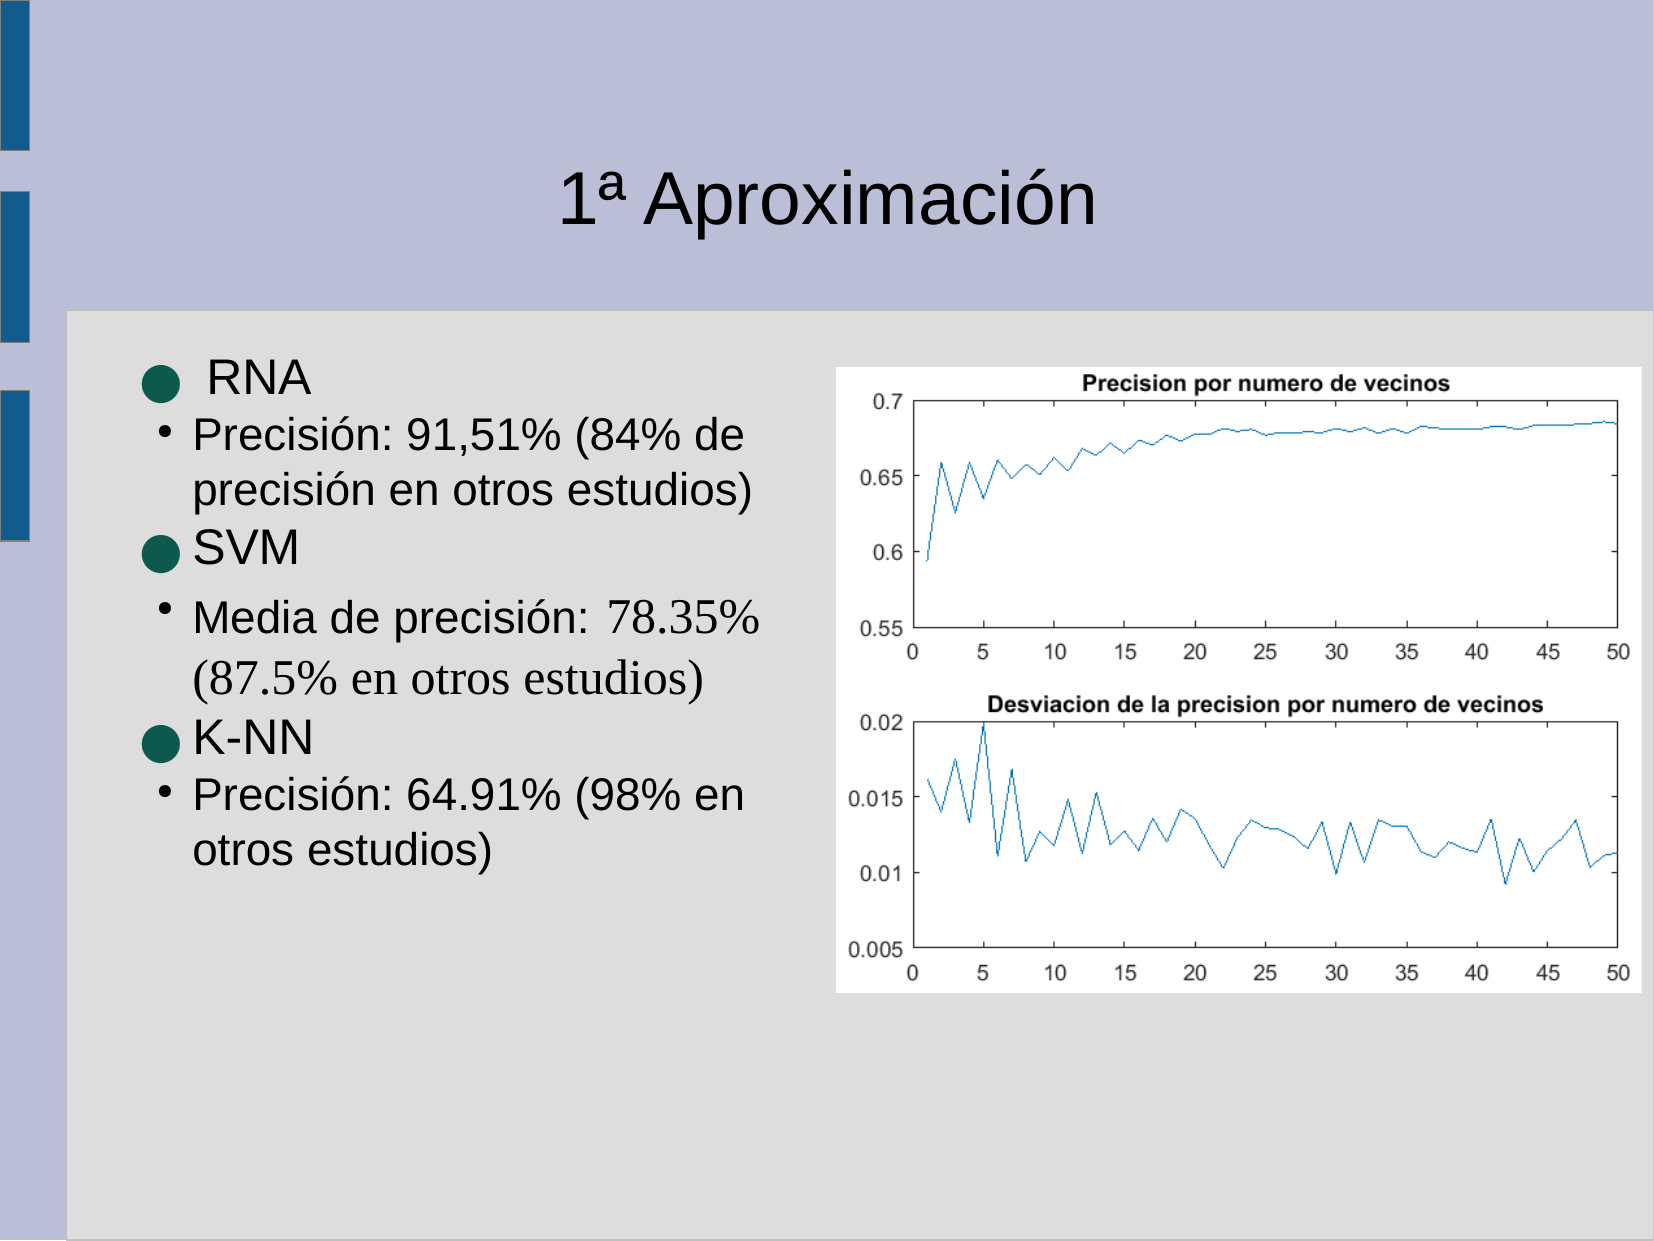

1ª Aproximación
 RNA
Precisión: 91,51% (84% de precisión en otros estudios)
SVM
Media de precisión: 78.35% (87.5% en otros estudios)
K-NN
Precisión: 64.91% (98% en otros estudios)